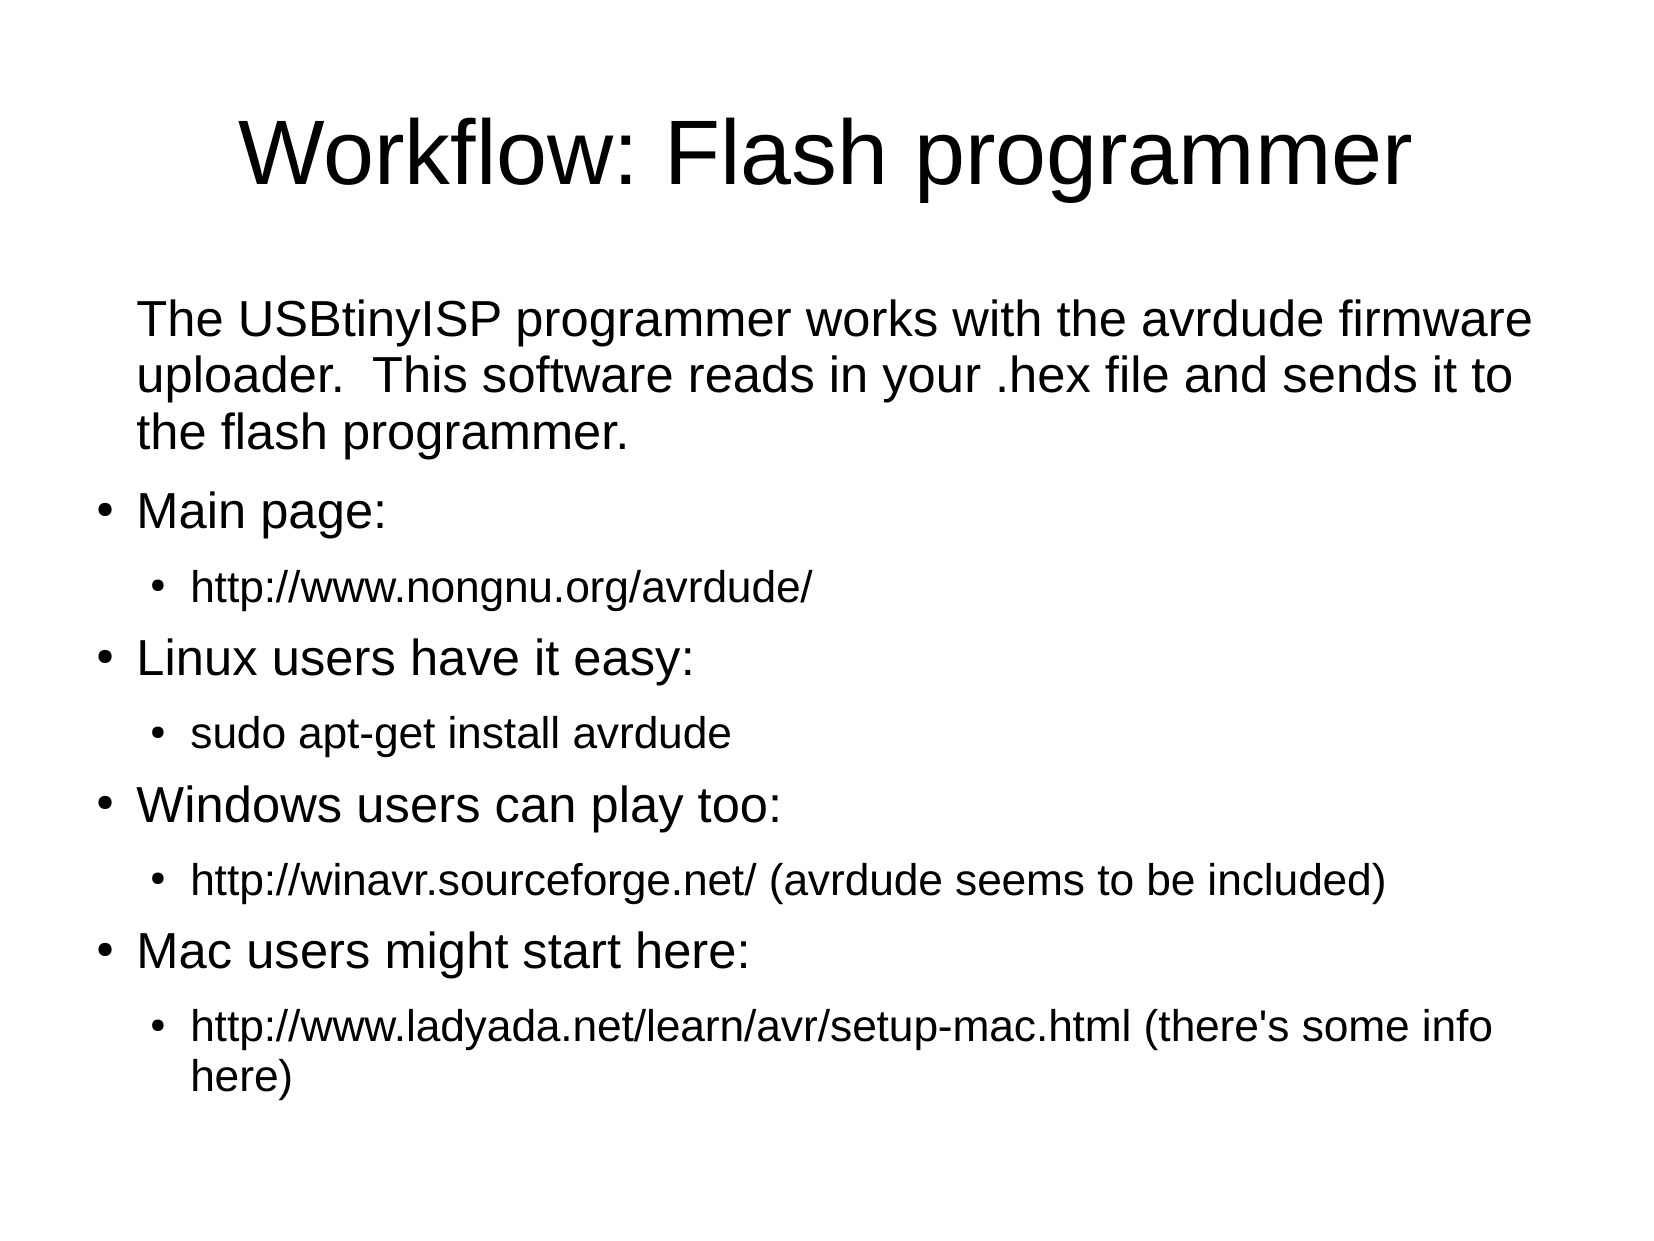

# Workflow: Flash programmer
The USBtinyISP programmer works with the avrdude firmware uploader. This software reads in your .hex file and sends it to the flash programmer.
Main page:
http://www.nongnu.org/avrdude/
Linux users have it easy:
sudo apt-get install avrdude
Windows users can play too:
http://winavr.sourceforge.net/ (avrdude seems to be included)
Mac users might start here:
http://www.ladyada.net/learn/avr/setup-mac.html (there's some info here)